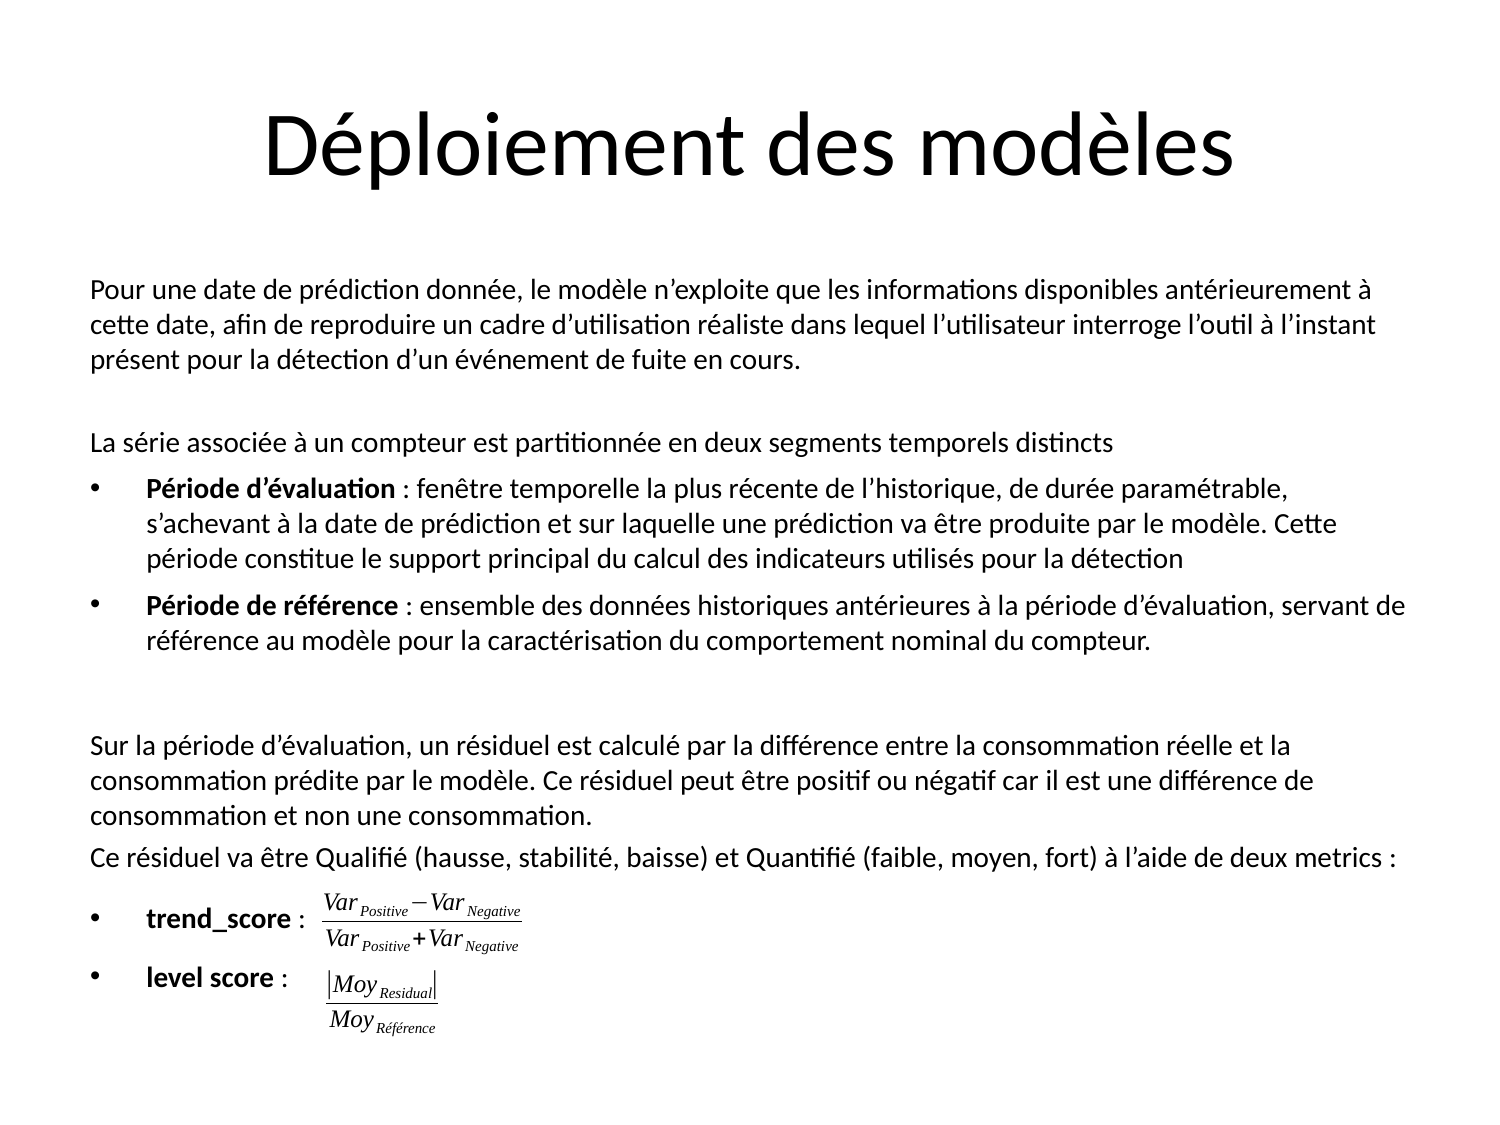

# Déploiement des modèles
Pour une date de prédiction donnée, le modèle n’exploite que les informations disponibles antérieurement à cette date, afin de reproduire un cadre d’utilisation réaliste dans lequel l’utilisateur interroge l’outil à l’instant présent pour la détection d’un événement de fuite en cours.
La série associée à un compteur est partitionnée en deux segments temporels distincts
Période d’évaluation : fenêtre temporelle la plus récente de l’historique, de durée paramétrable, s’achevant à la date de prédiction et sur laquelle une prédiction va être produite par le modèle. Cette période constitue le support principal du calcul des indicateurs utilisés pour la détection
Période de référence : ensemble des données historiques antérieures à la période d’évaluation, servant de référence au modèle pour la caractérisation du comportement nominal du compteur.
Sur la période d’évaluation, un résiduel est calculé par la différence entre la consommation réelle et la consommation prédite par le modèle. Ce résiduel peut être positif ou négatif car il est une différence de consommation et non une consommation.
Ce résiduel va être Qualifié (hausse, stabilité, baisse) et Quantifié (faible, moyen, fort) à l’aide de deux metrics :
trend_score :
level score :